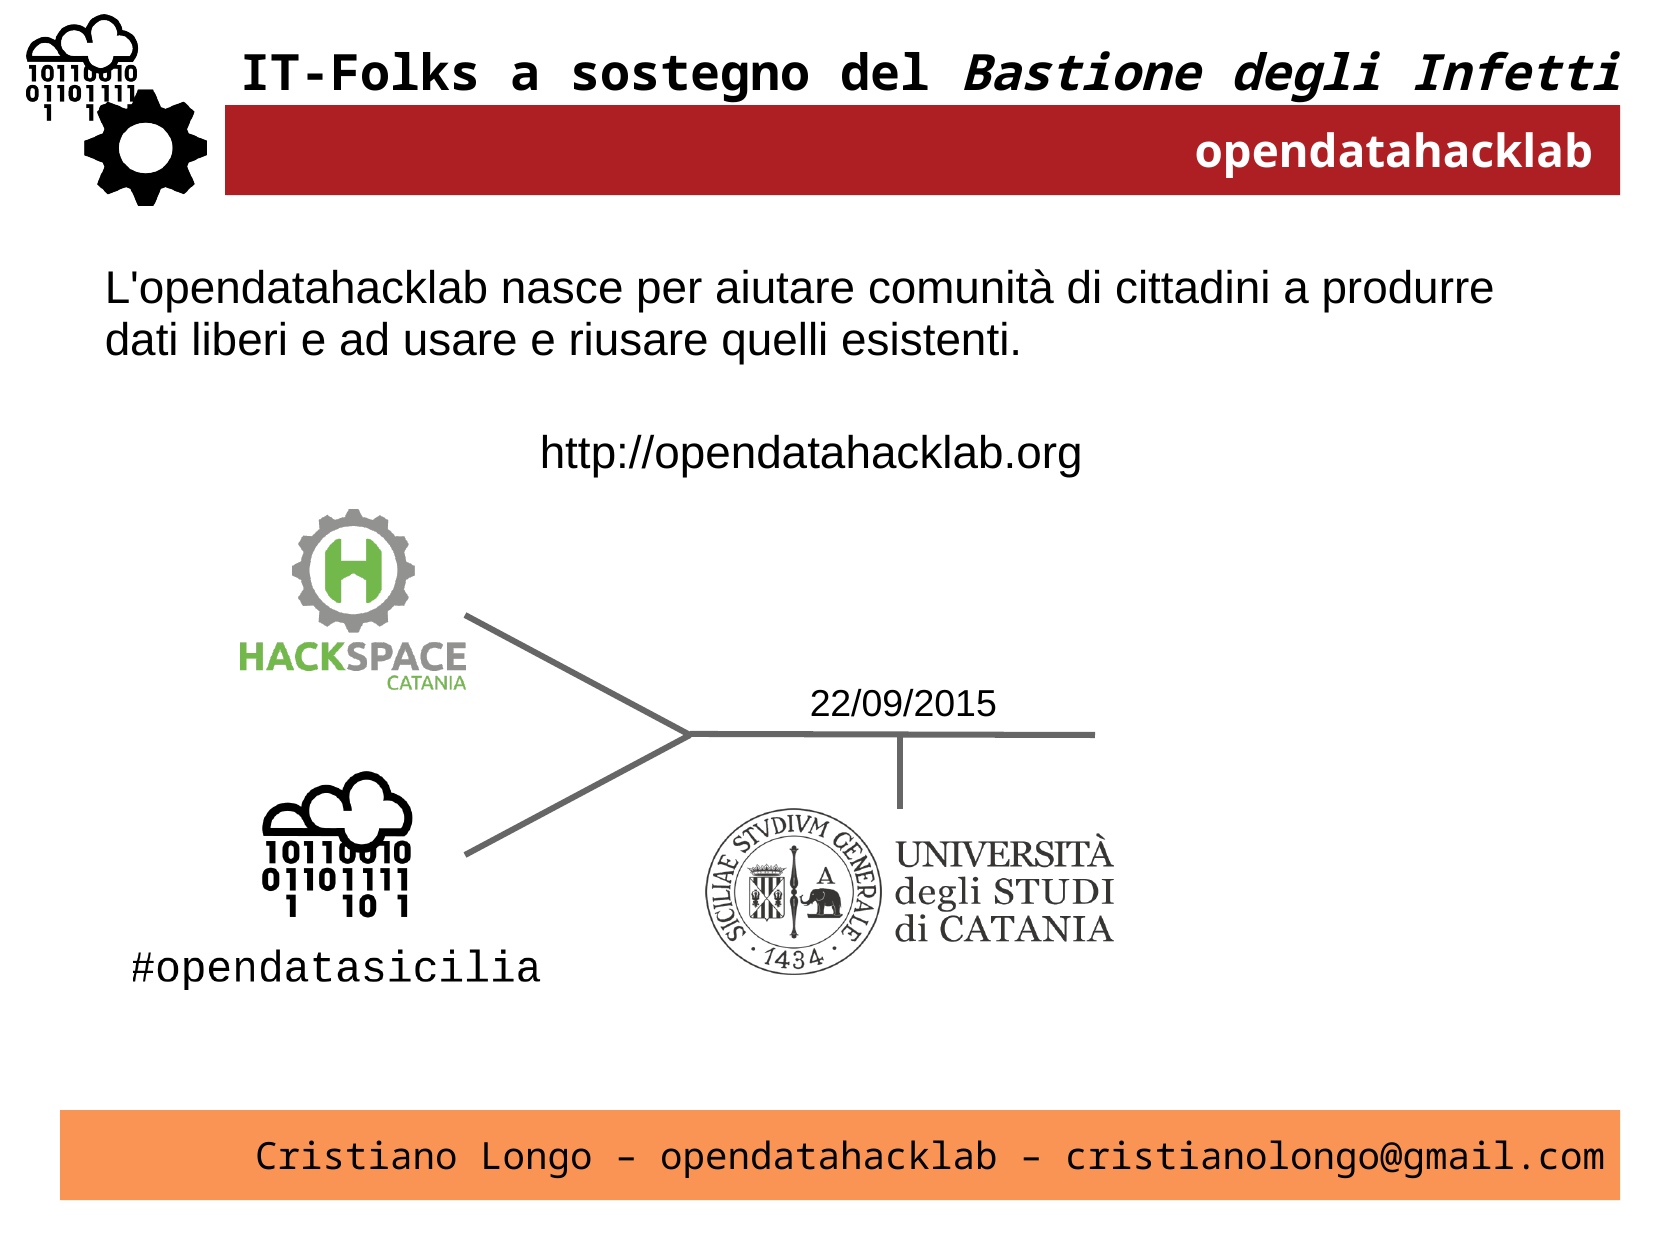

IT-Folks a sostegno del Bastione degli Infetti
opendatahacklab
L'opendatahacklab nasce per aiutare comunità di cittadini a produrre dati liberi e ad usare e riusare quelli esistenti.
http://opendatahacklab.org
22/09/2015
Cristiano Longo – opendatahacklab – cristianolongo@gmail.com